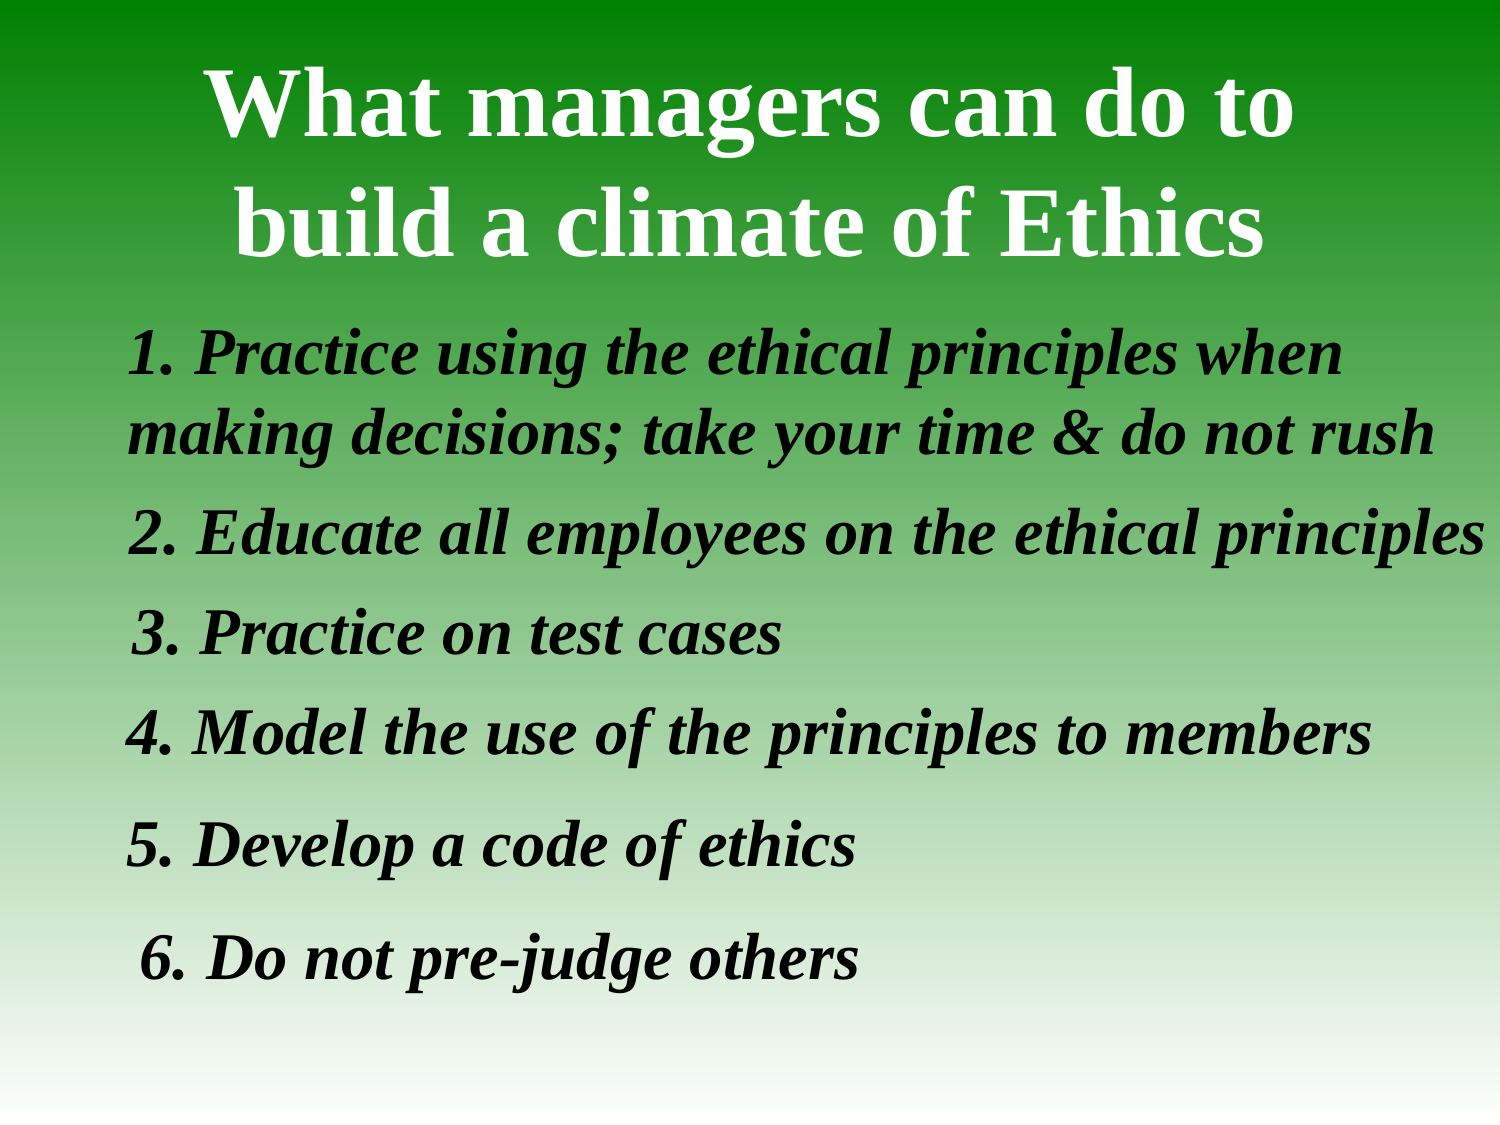

# What managers can do to build a climate of Ethics
1. Practice using the ethical principles when making decisions; take your time & do not rush
2. Educate all employees on the ethical principles
3. Practice on test cases
4. Model the use of the principles to members
5. Develop a code of ethics
6. Do not pre-judge others